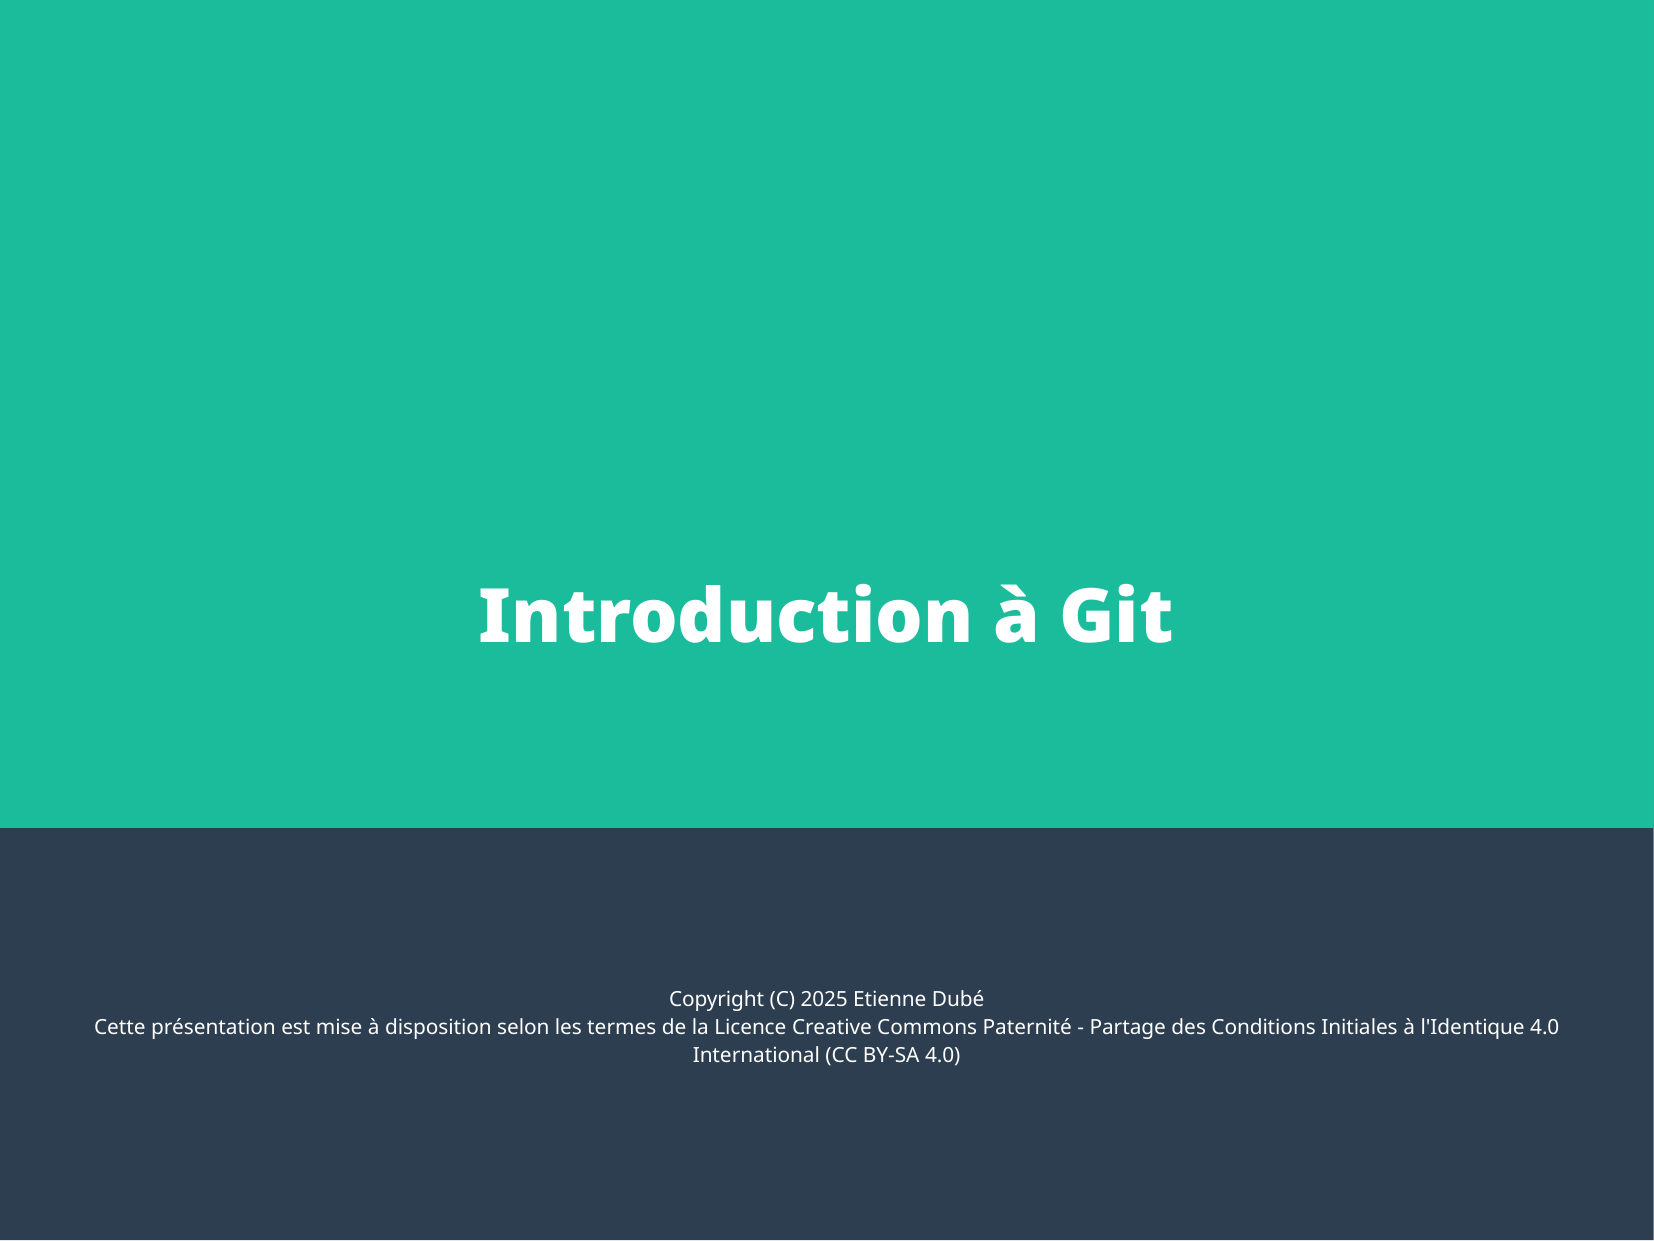

# Introduction à Git
Copyright (C) 2025 Etienne Dubé
Cette présentation est mise à disposition selon les termes de la Licence Creative Commons Paternité - Partage des Conditions Initiales à l'Identique 4.0 International (CC BY-SA 4.0)